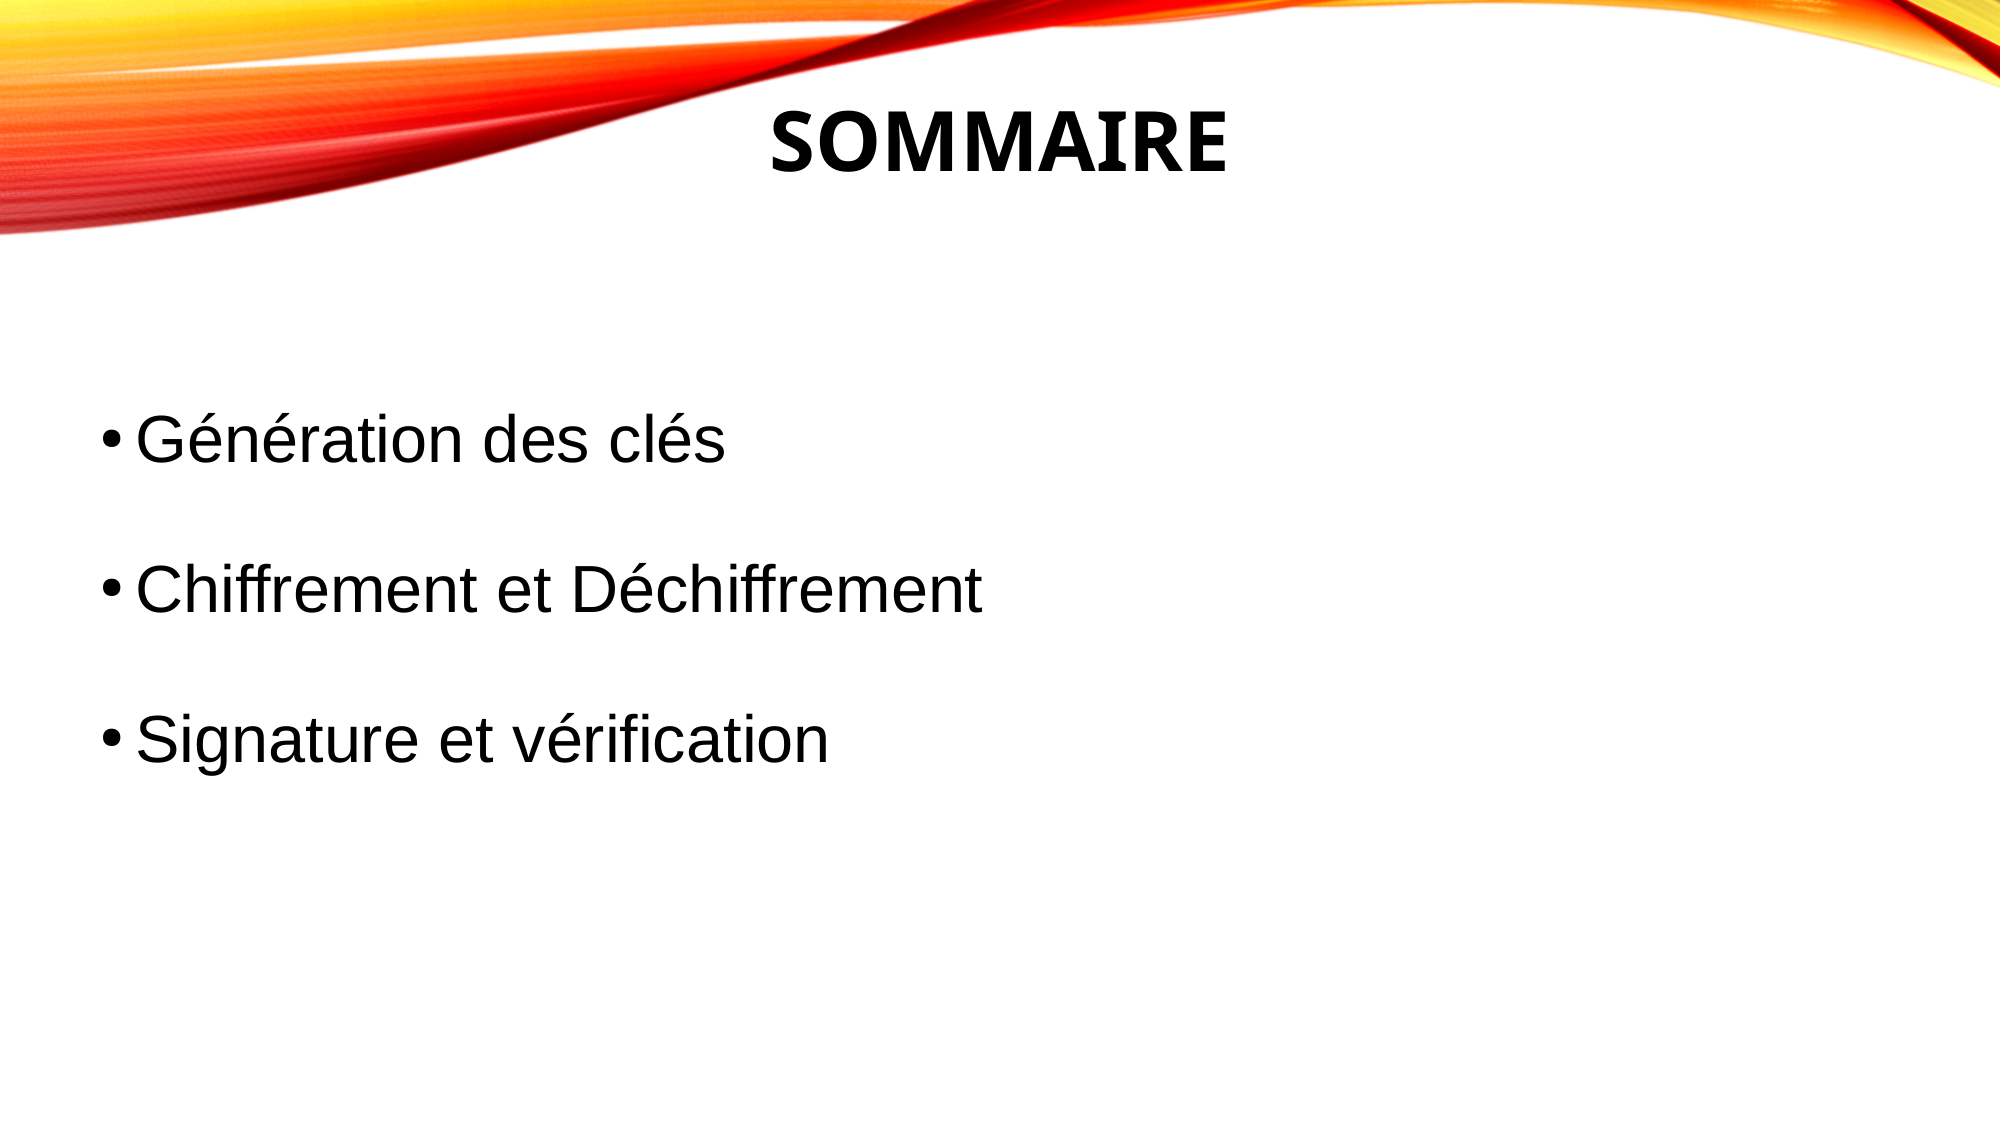

# SOMMAIRE
Génération des clés
Chiffrement et Déchiffrement
Signature et vérification